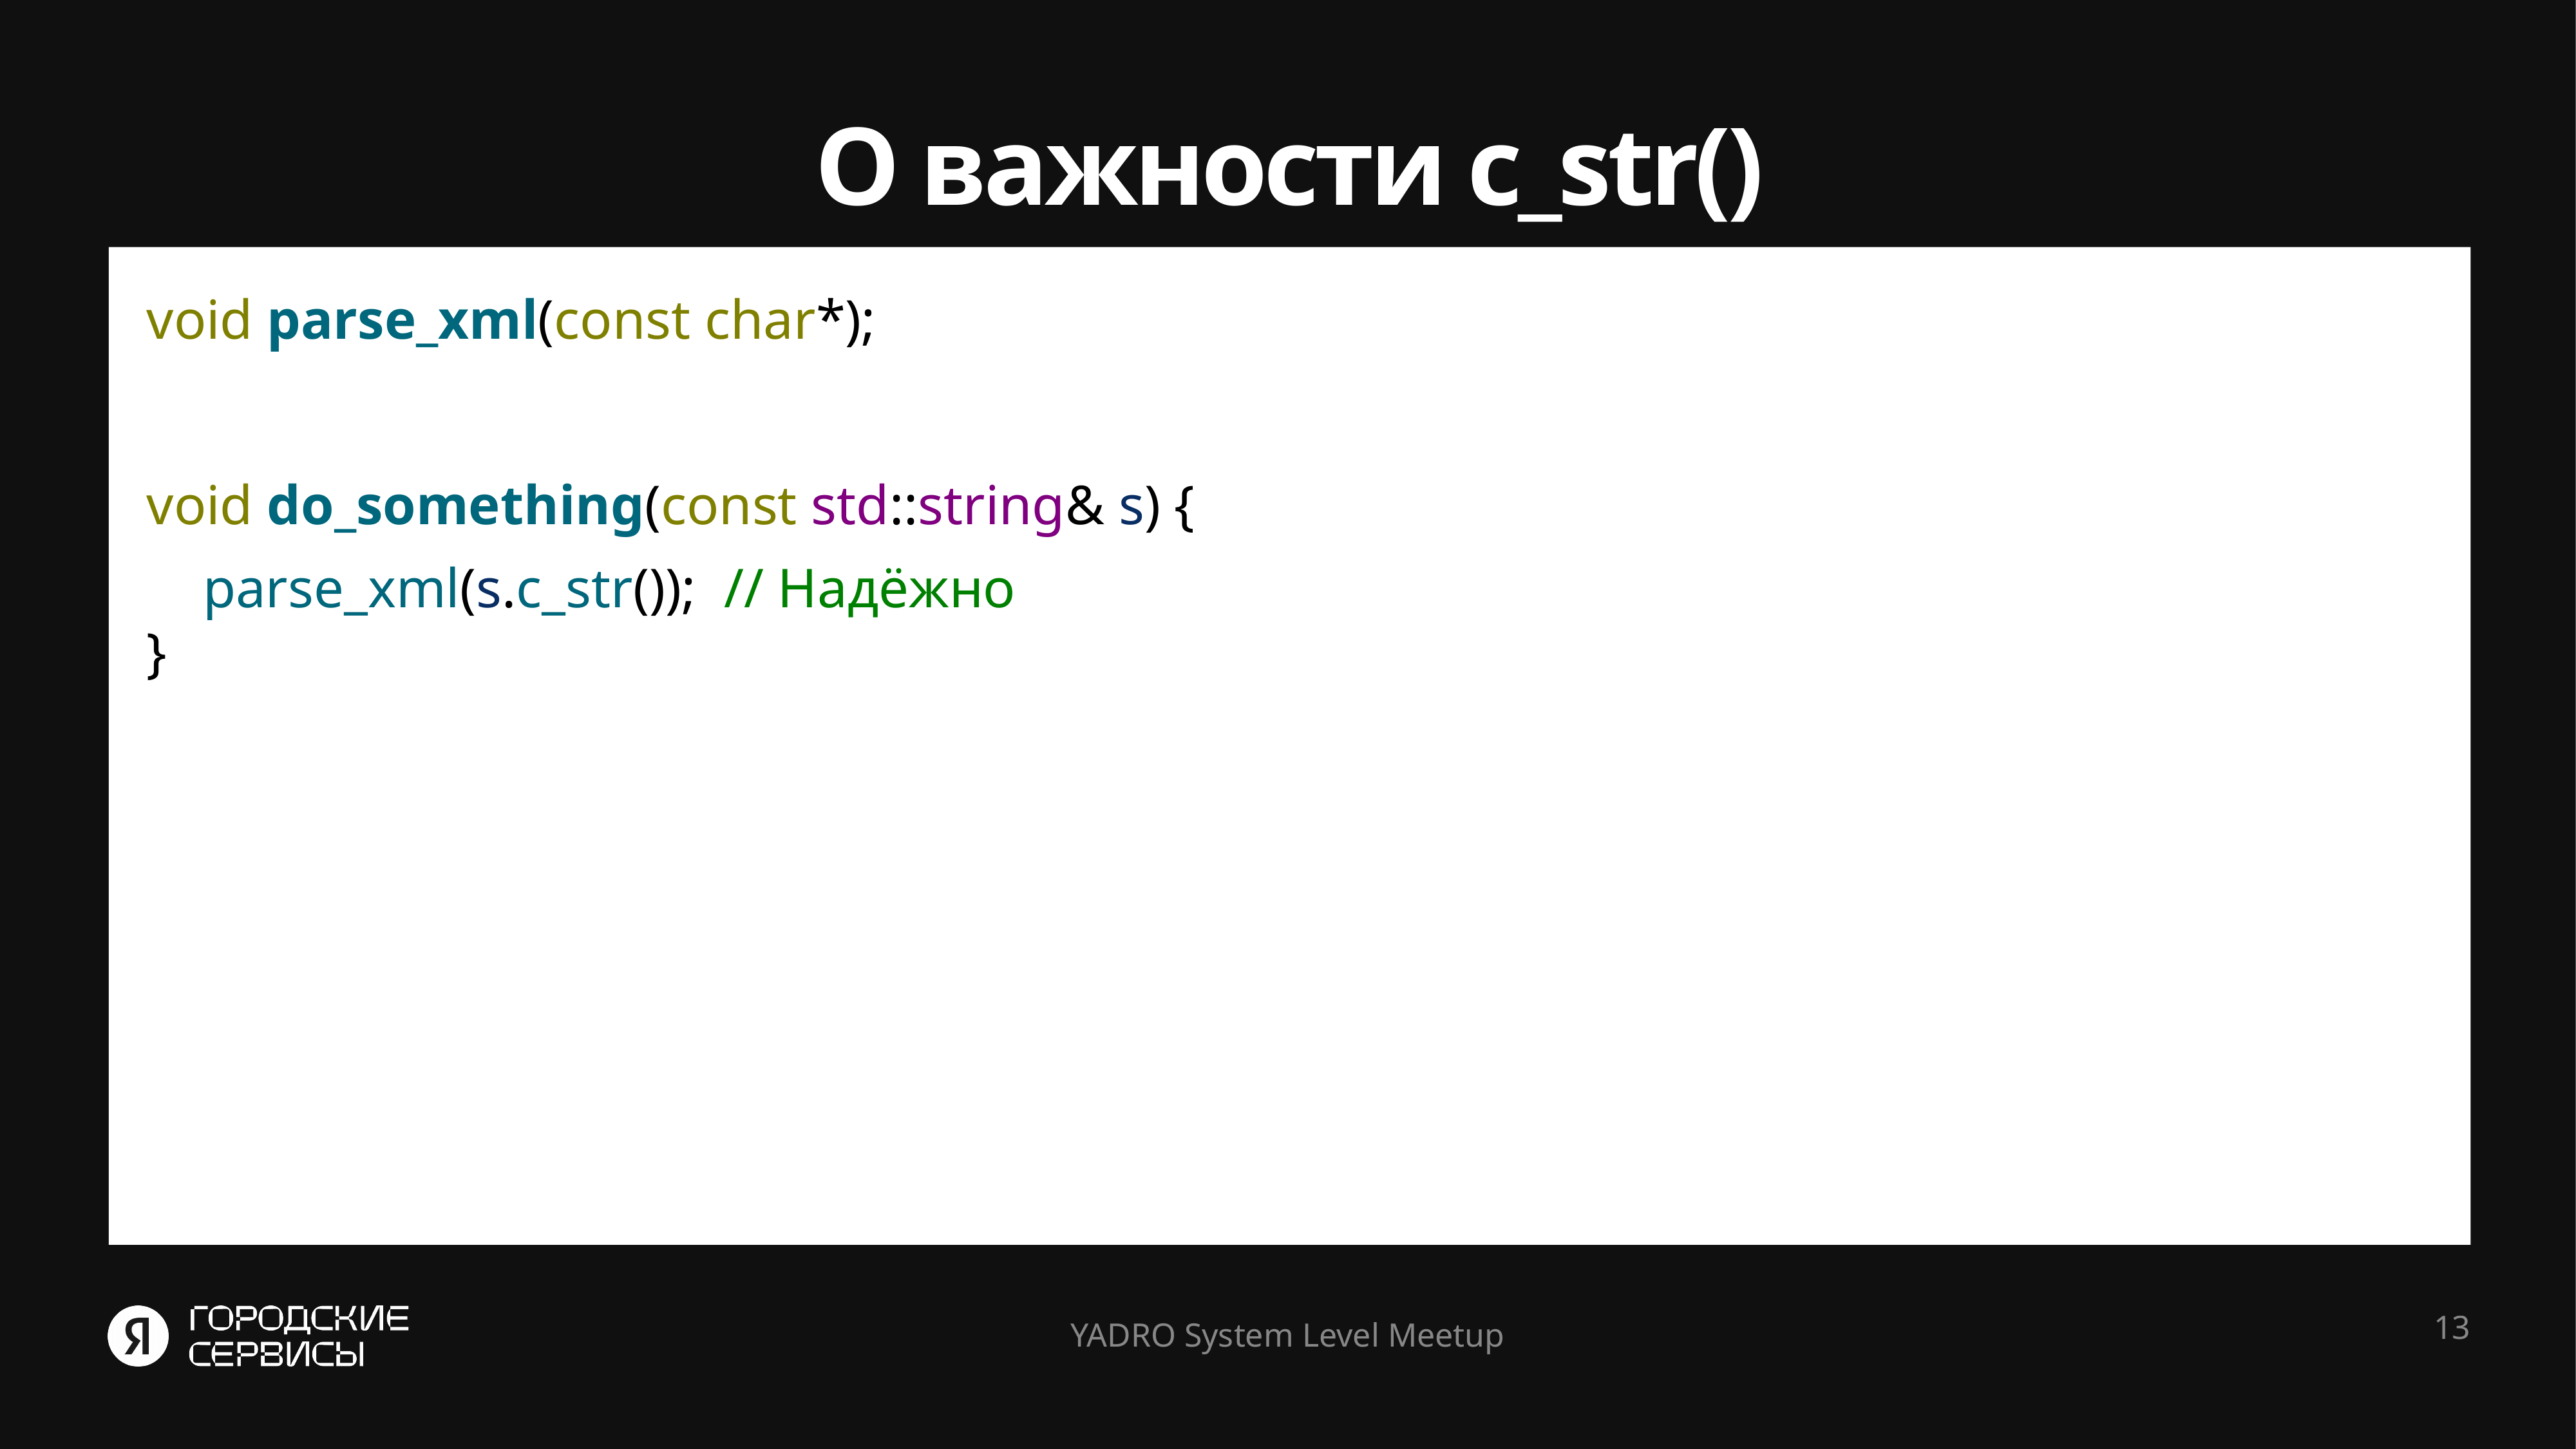

О важности c_str()
# void parse_xml(const char*);
void do_something(const std::string& s) {
 parse_xml(s.c_str()); // Надёжно
}
YADRO System Level Meetup